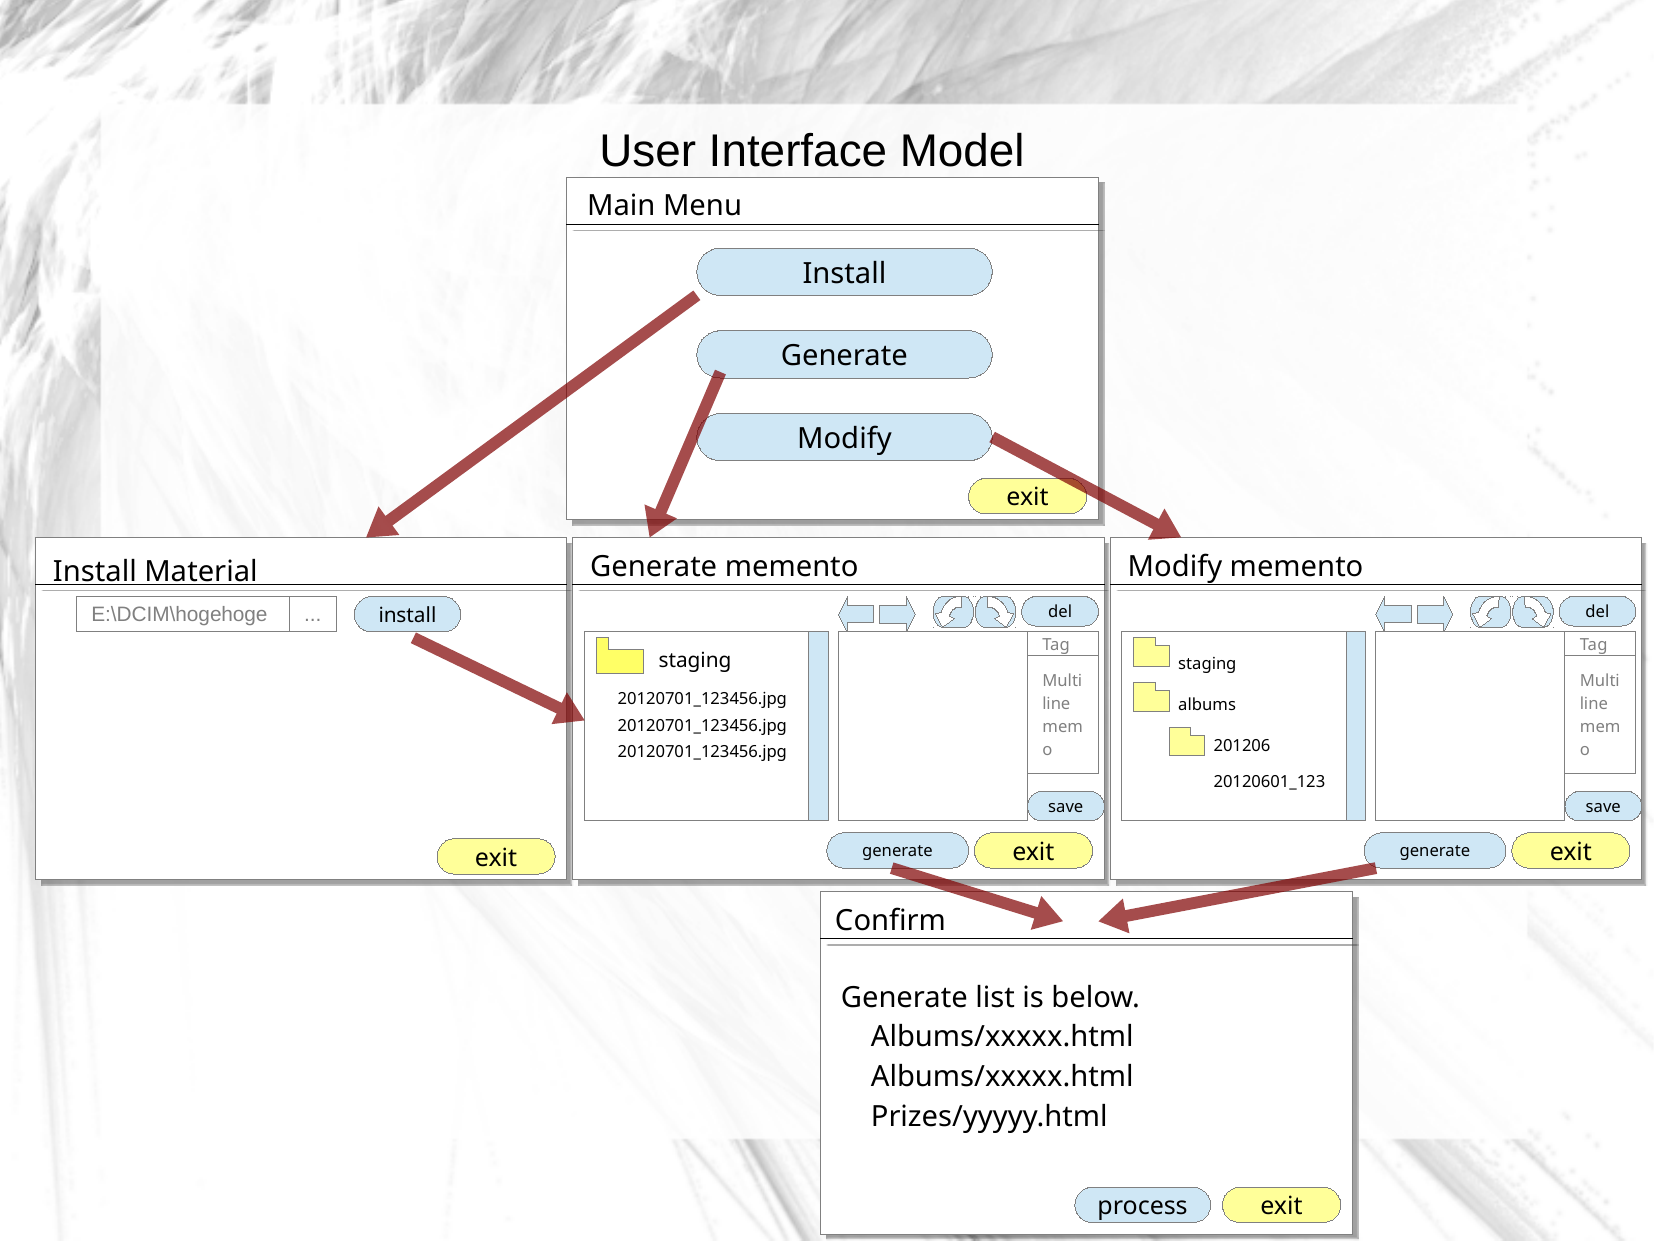

# User Interface Model
Main Menu
Install
Generate
Modify
exit
E:\DCIM\hogehoge
...
install
exit
Install Material
exit
Generate memento
del
Tag
staging
Multi line
memo
20120701_123456.jpg
20120701_123456.jpg
20120701_123456.jpg
save
generate
Modify memento
del
Tag
staging
Multi line
memo
albums
201206
20120601_123
save
generate
exit
Confirm
exit
Generate list is below.
 Albums/xxxxx.html
 Albums/xxxxx.html
 Prizes/yyyyy.html
process